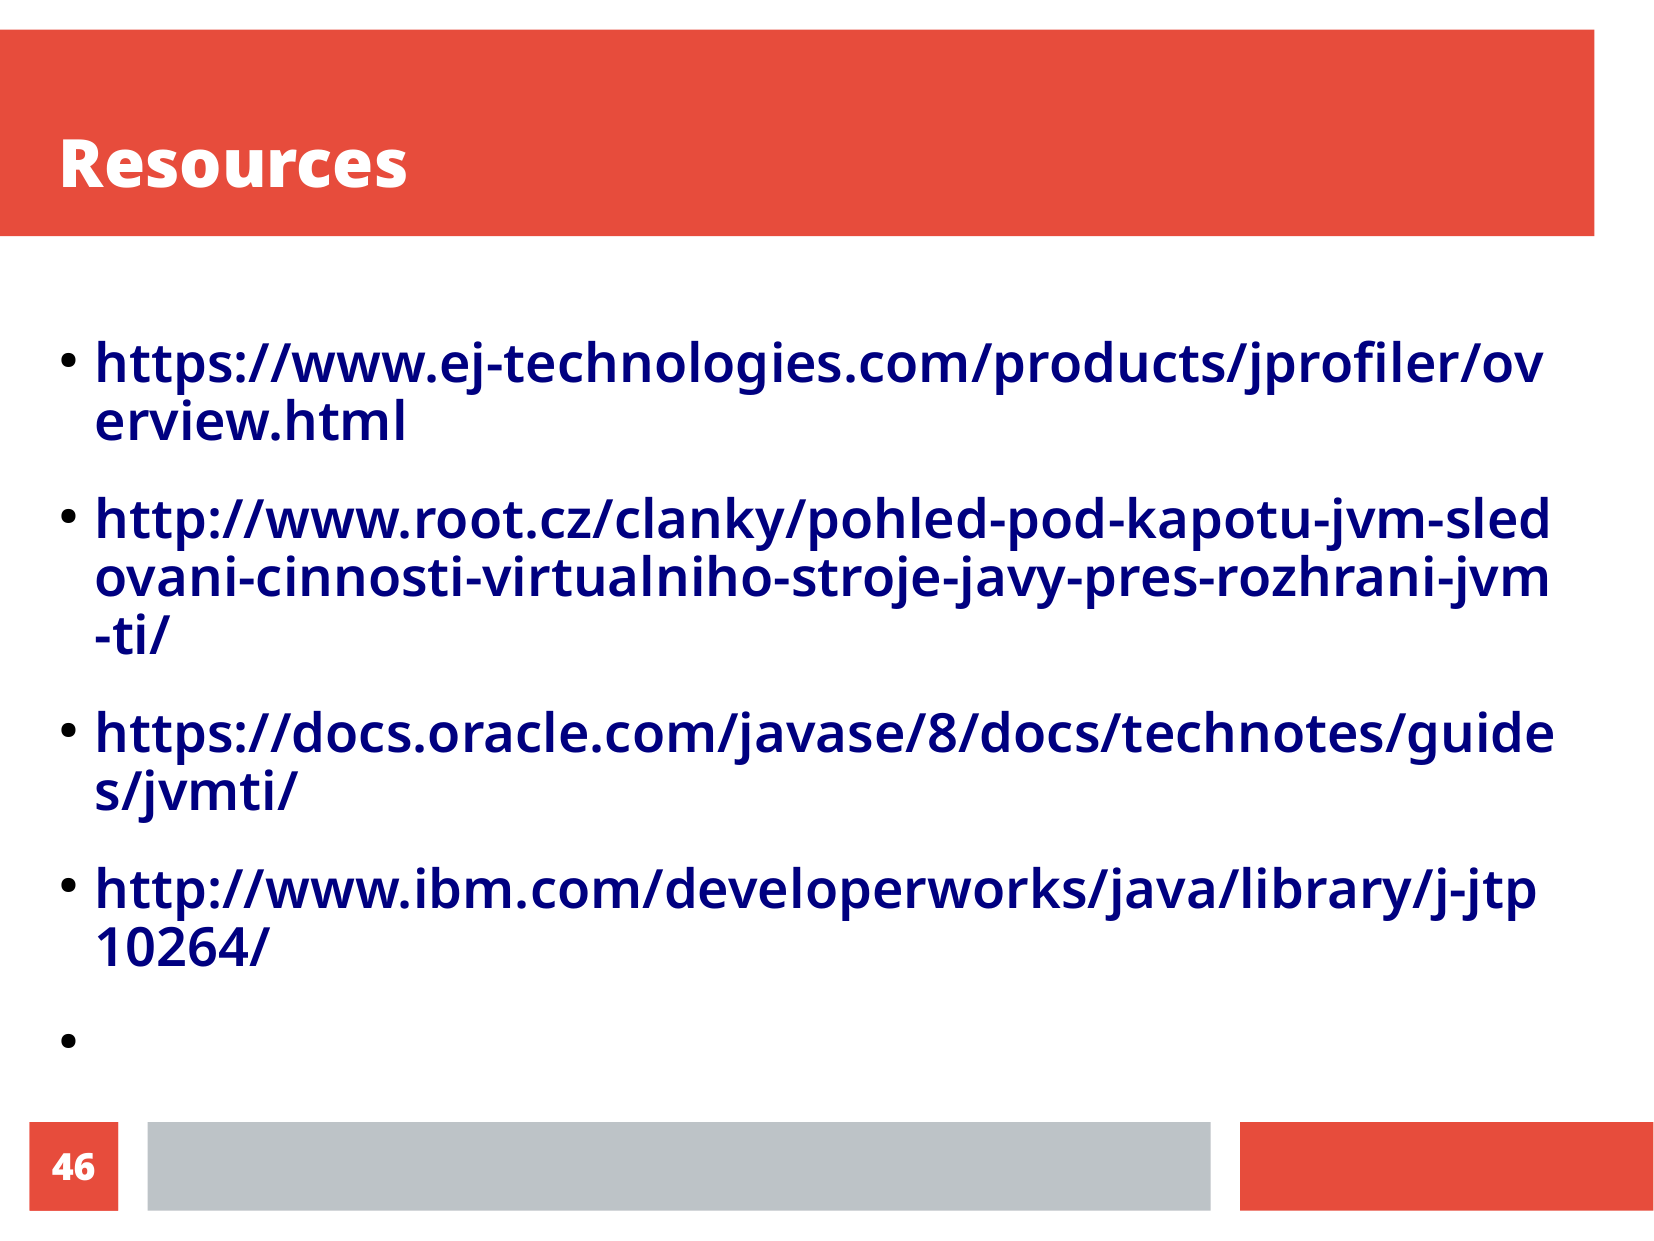

# Resources
https://www.ej-technologies.com/products/jprofiler/overview.html
http://www.root.cz/clanky/pohled-pod-kapotu-jvm-sledovani-cinnosti-virtualniho-stroje-javy-pres-rozhrani-jvm-ti/
https://docs.oracle.com/javase/8/docs/technotes/guides/jvmti/
http://www.ibm.com/developerworks/java/library/j-jtp10264/
46